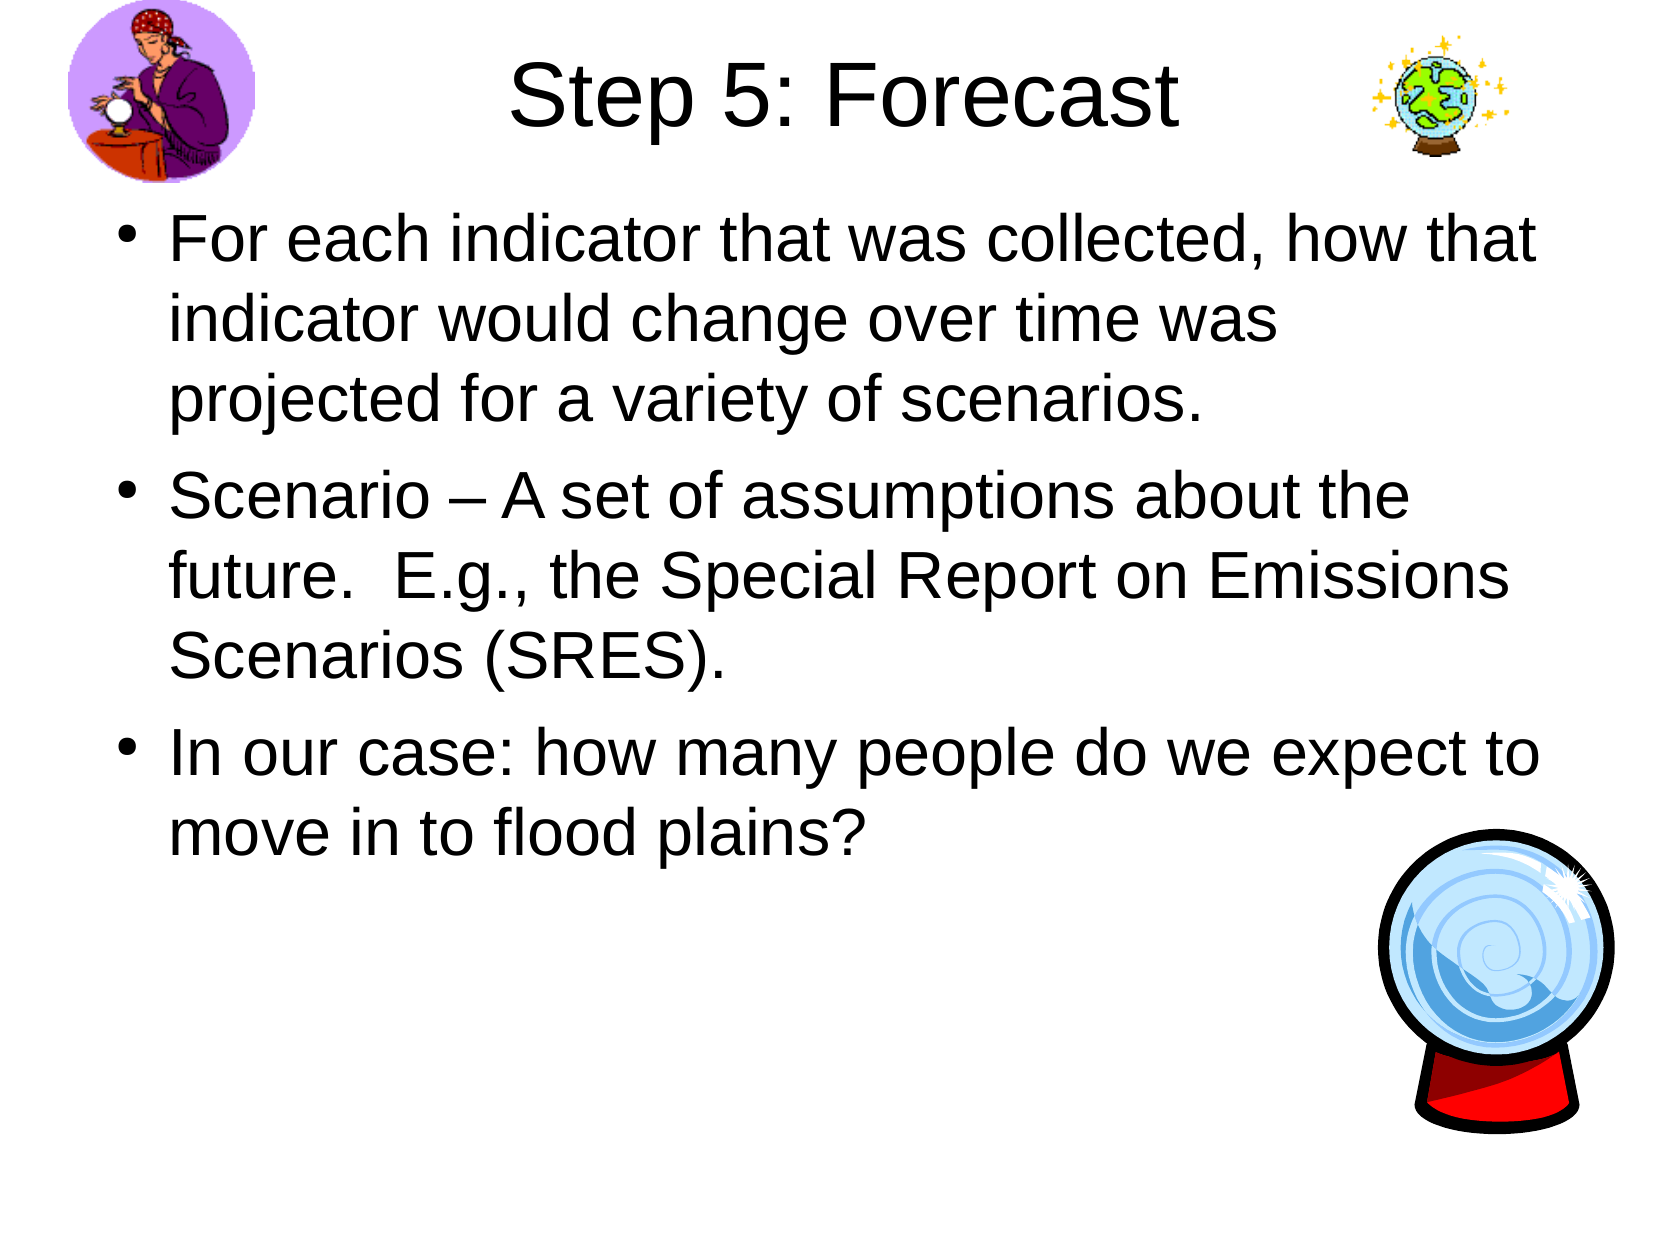

# Step 5: Forecast
For each indicator that was collected, how that indicator would change over time was projected for a variety of scenarios.
Scenario – A set of assumptions about the future. E.g., the Special Report on Emissions Scenarios (SRES).
In our case: how many people do we expect to move in to flood plains?